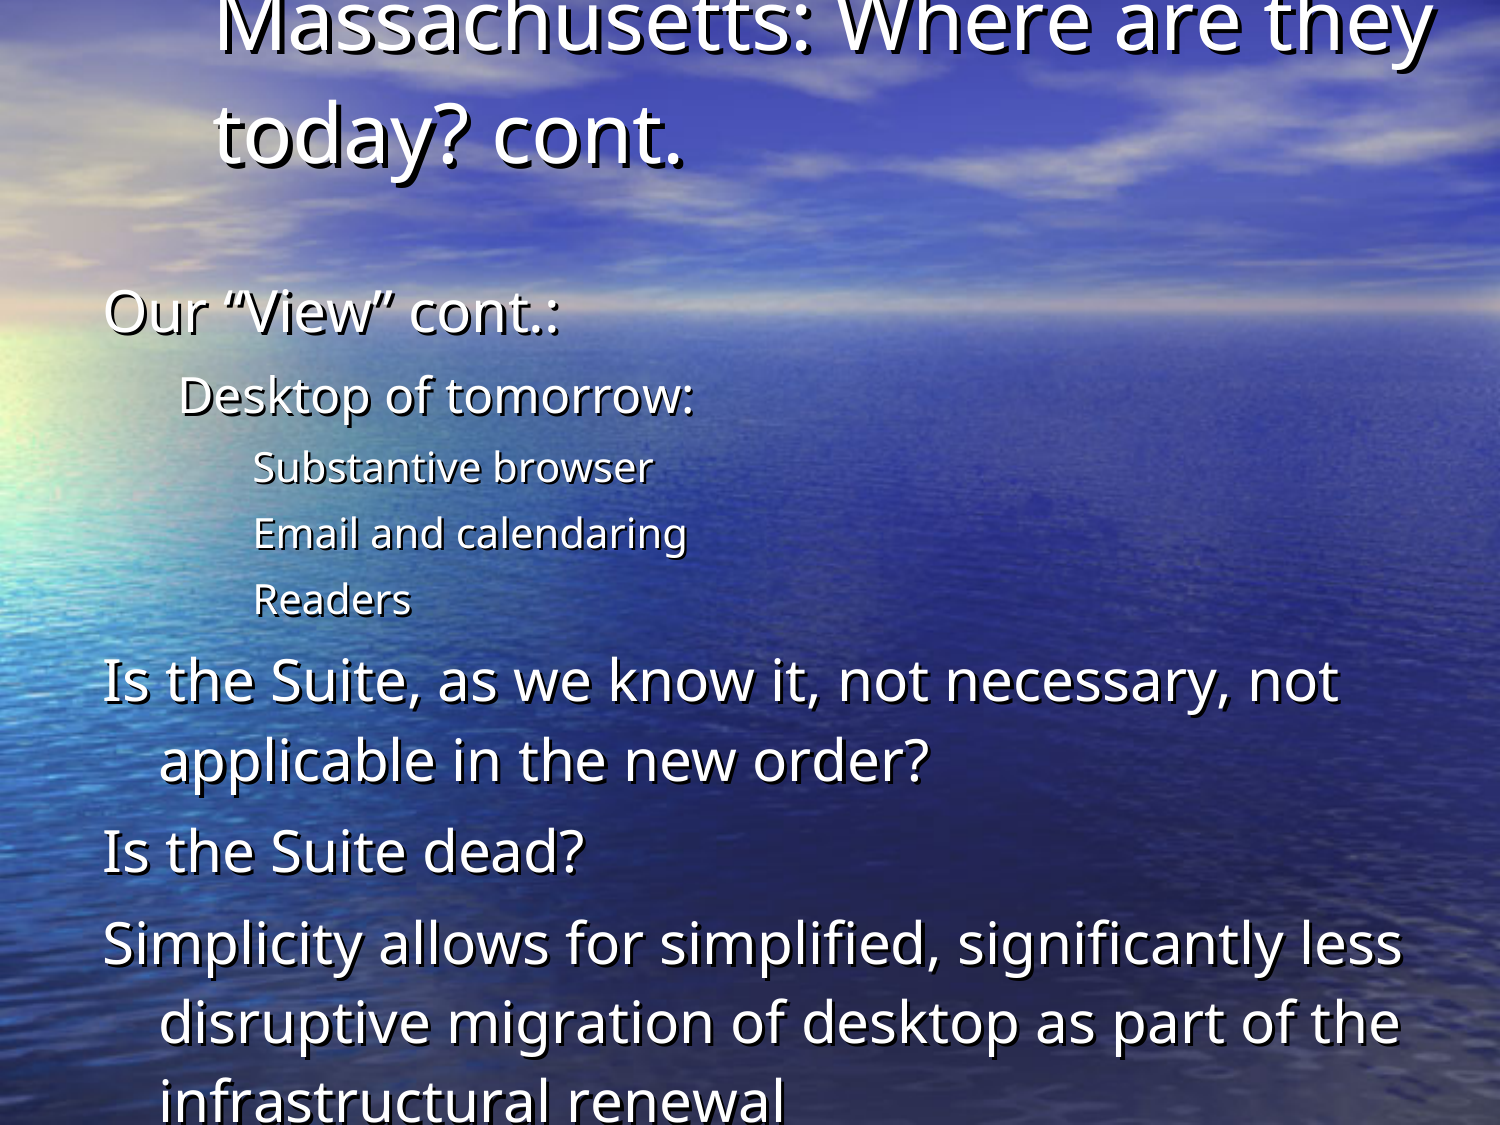

# Massachusetts: Where are they today? cont.
Our “View” cont.:
Desktop of tomorrow:
Substantive browser
Email and calendaring
Readers
Is the Suite, as we know it, not necessary, not applicable in the new order?
Is the Suite dead?
Simplicity allows for simplified, significantly less disruptive migration of desktop as part of the infrastructural renewal